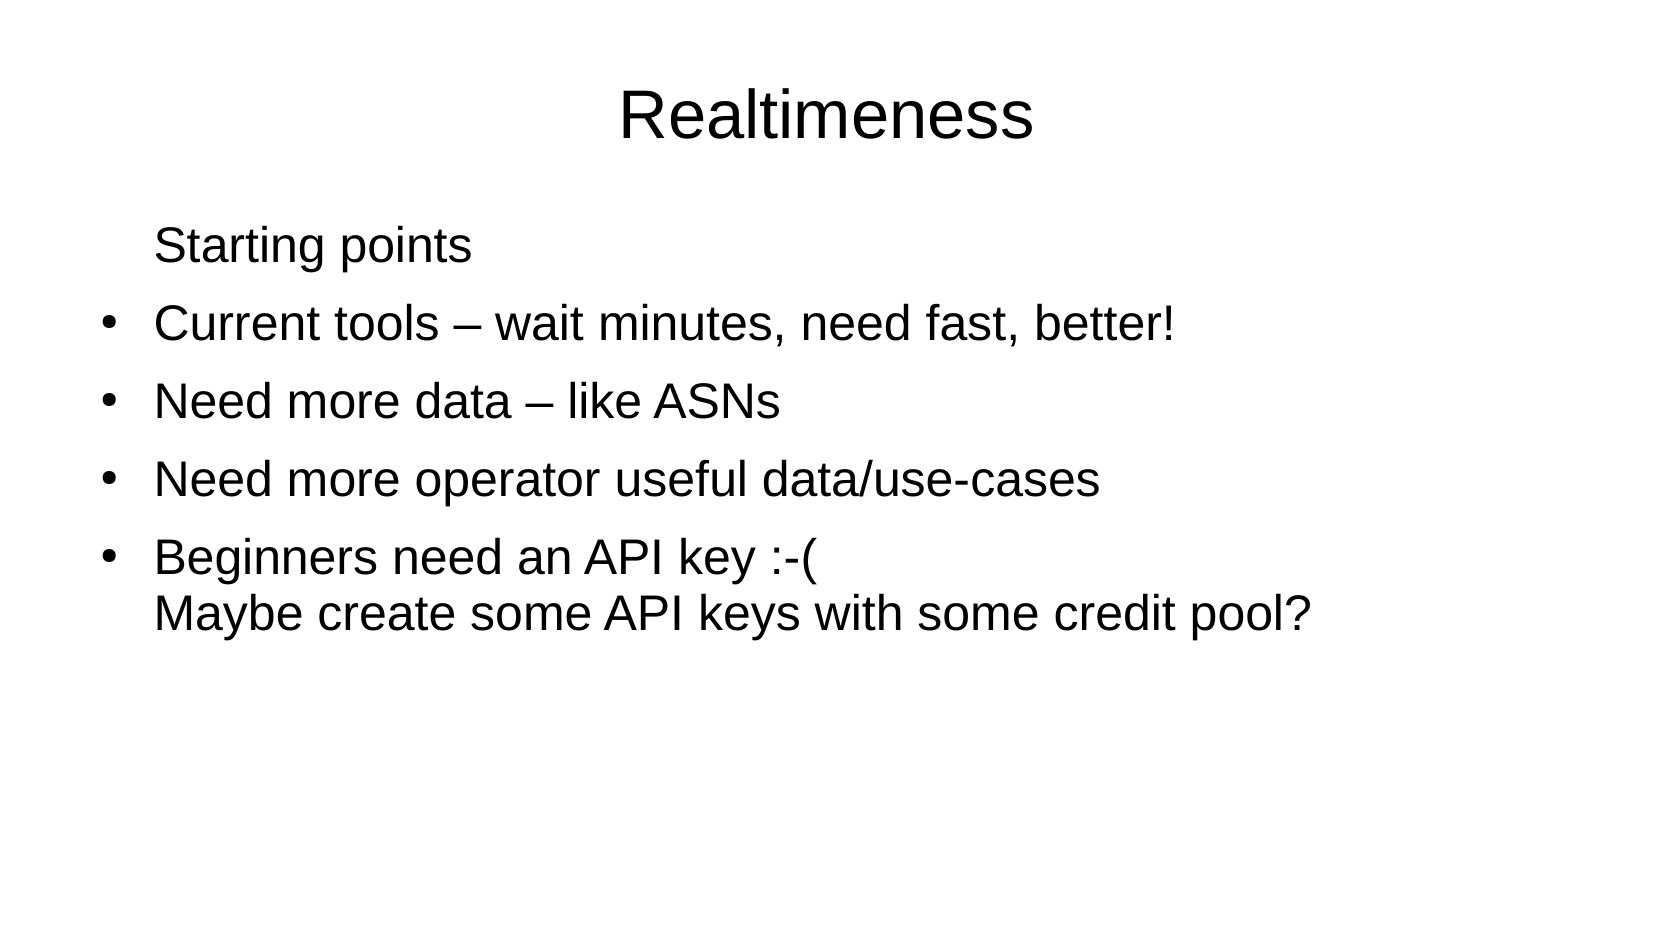

# Realtimeness
Starting points
Current tools – wait minutes, need fast, better!
Need more data – like ASNs
Need more operator useful data/use-cases
Beginners need an API key :-(
Maybe create some API keys with some credit pool?